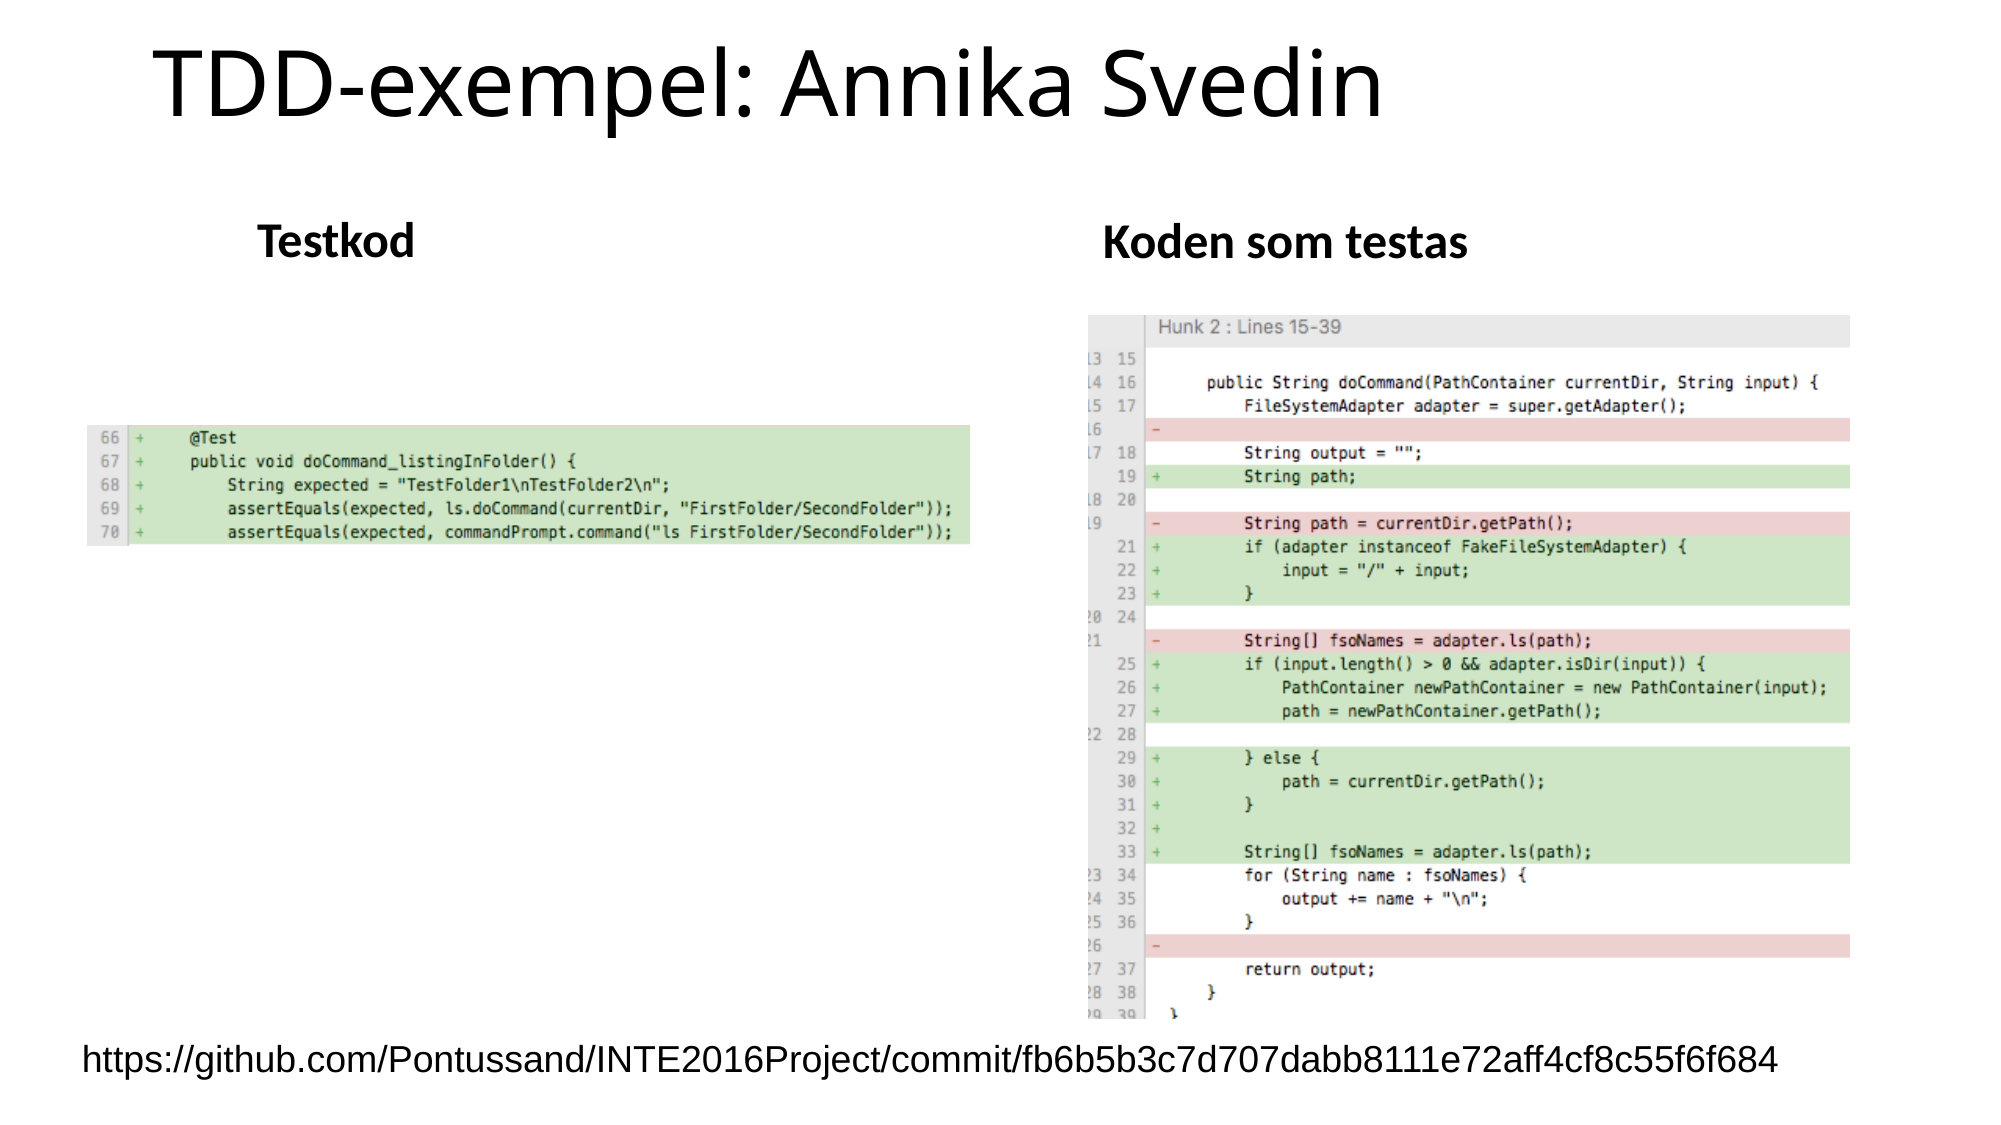

TDD-exempel: Annika Svedin
Testkod
Koden som testas
https://github.com/Pontussand/INTE2016Project/commit/fb6b5b3c7d707dabb8111e72aff4cf8c55f6f684